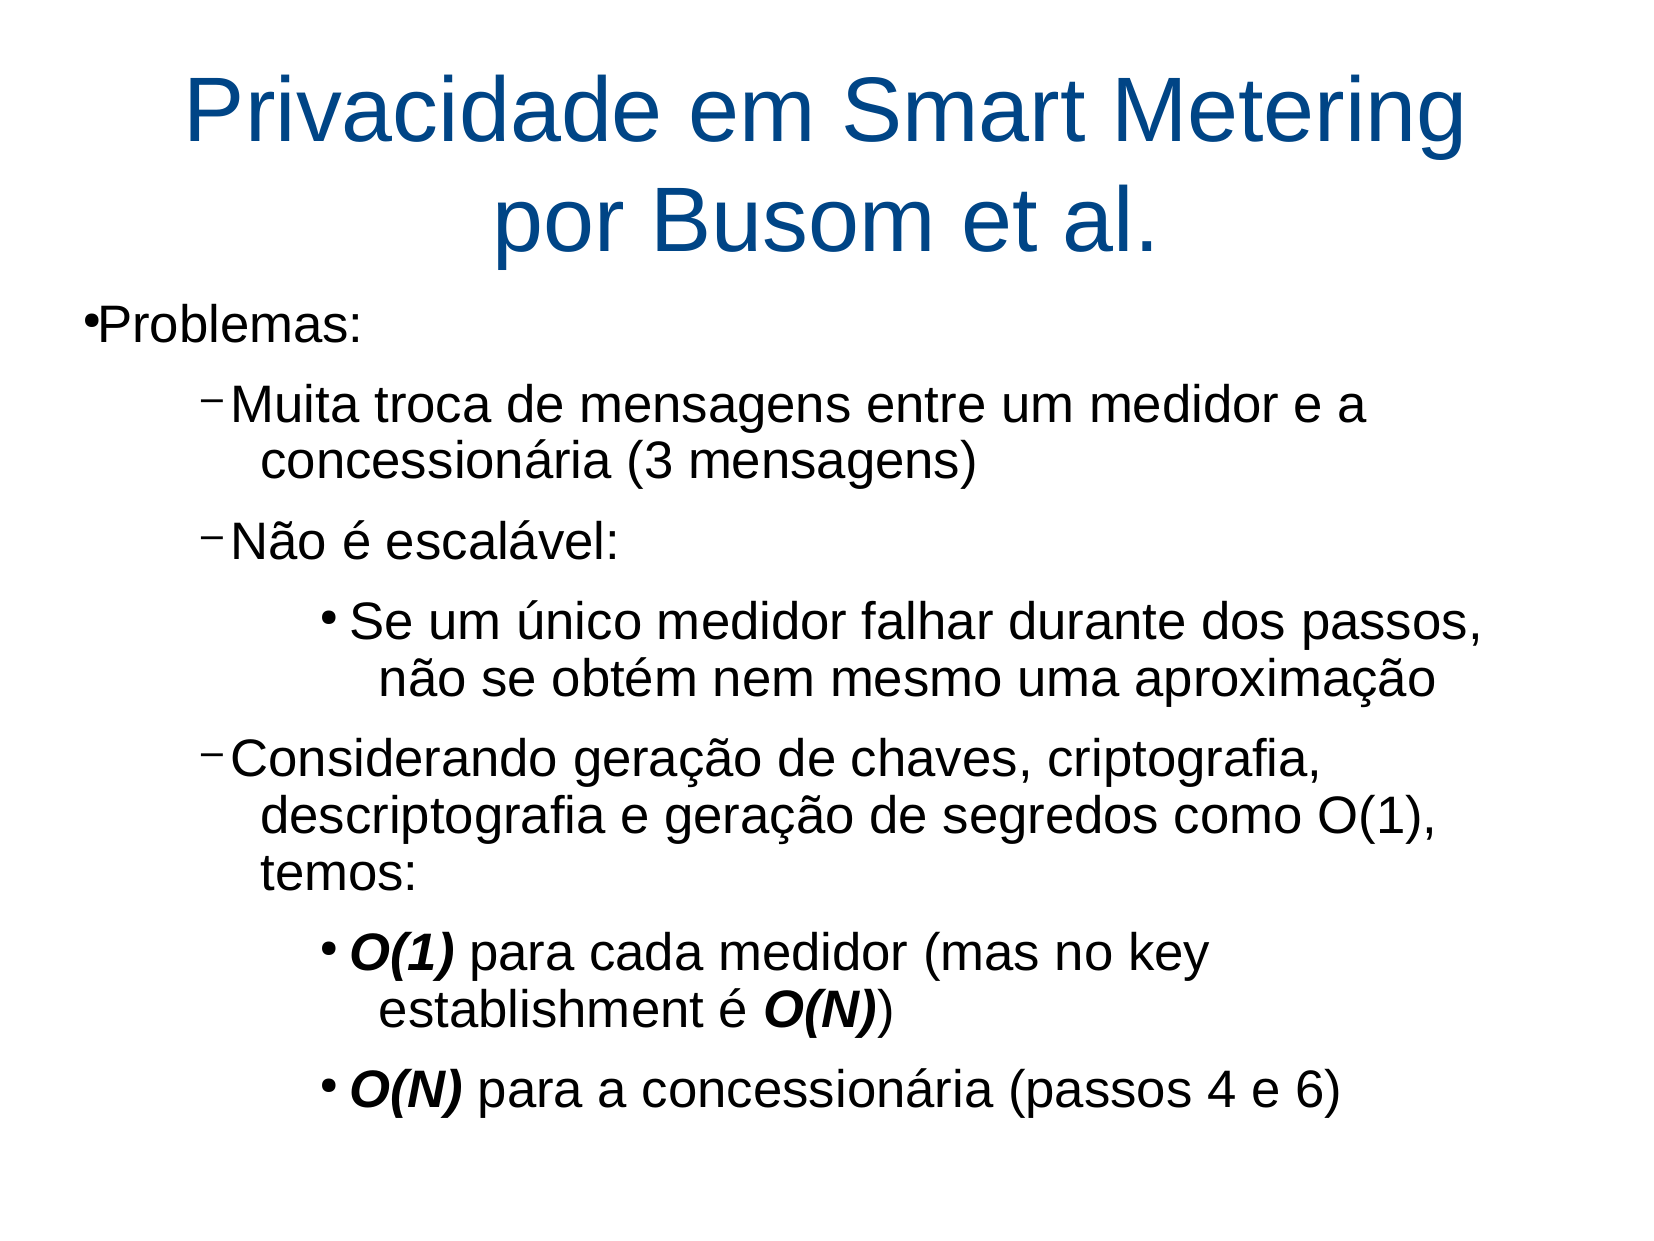

# Privacidade em Smart Metering por Busom et al.
Problemas:
Muita troca de mensagens entre um medidor e a concessionária (3 mensagens)
Não é escalável:
Se um único medidor falhar durante dos passos, não se obtém nem mesmo uma aproximação
Considerando geração de chaves, criptografia, descriptografia e geração de segredos como O(1), temos:
O(1) para cada medidor (mas no key establishment é O(N))
O(N) para a concessionária (passos 4 e 6)